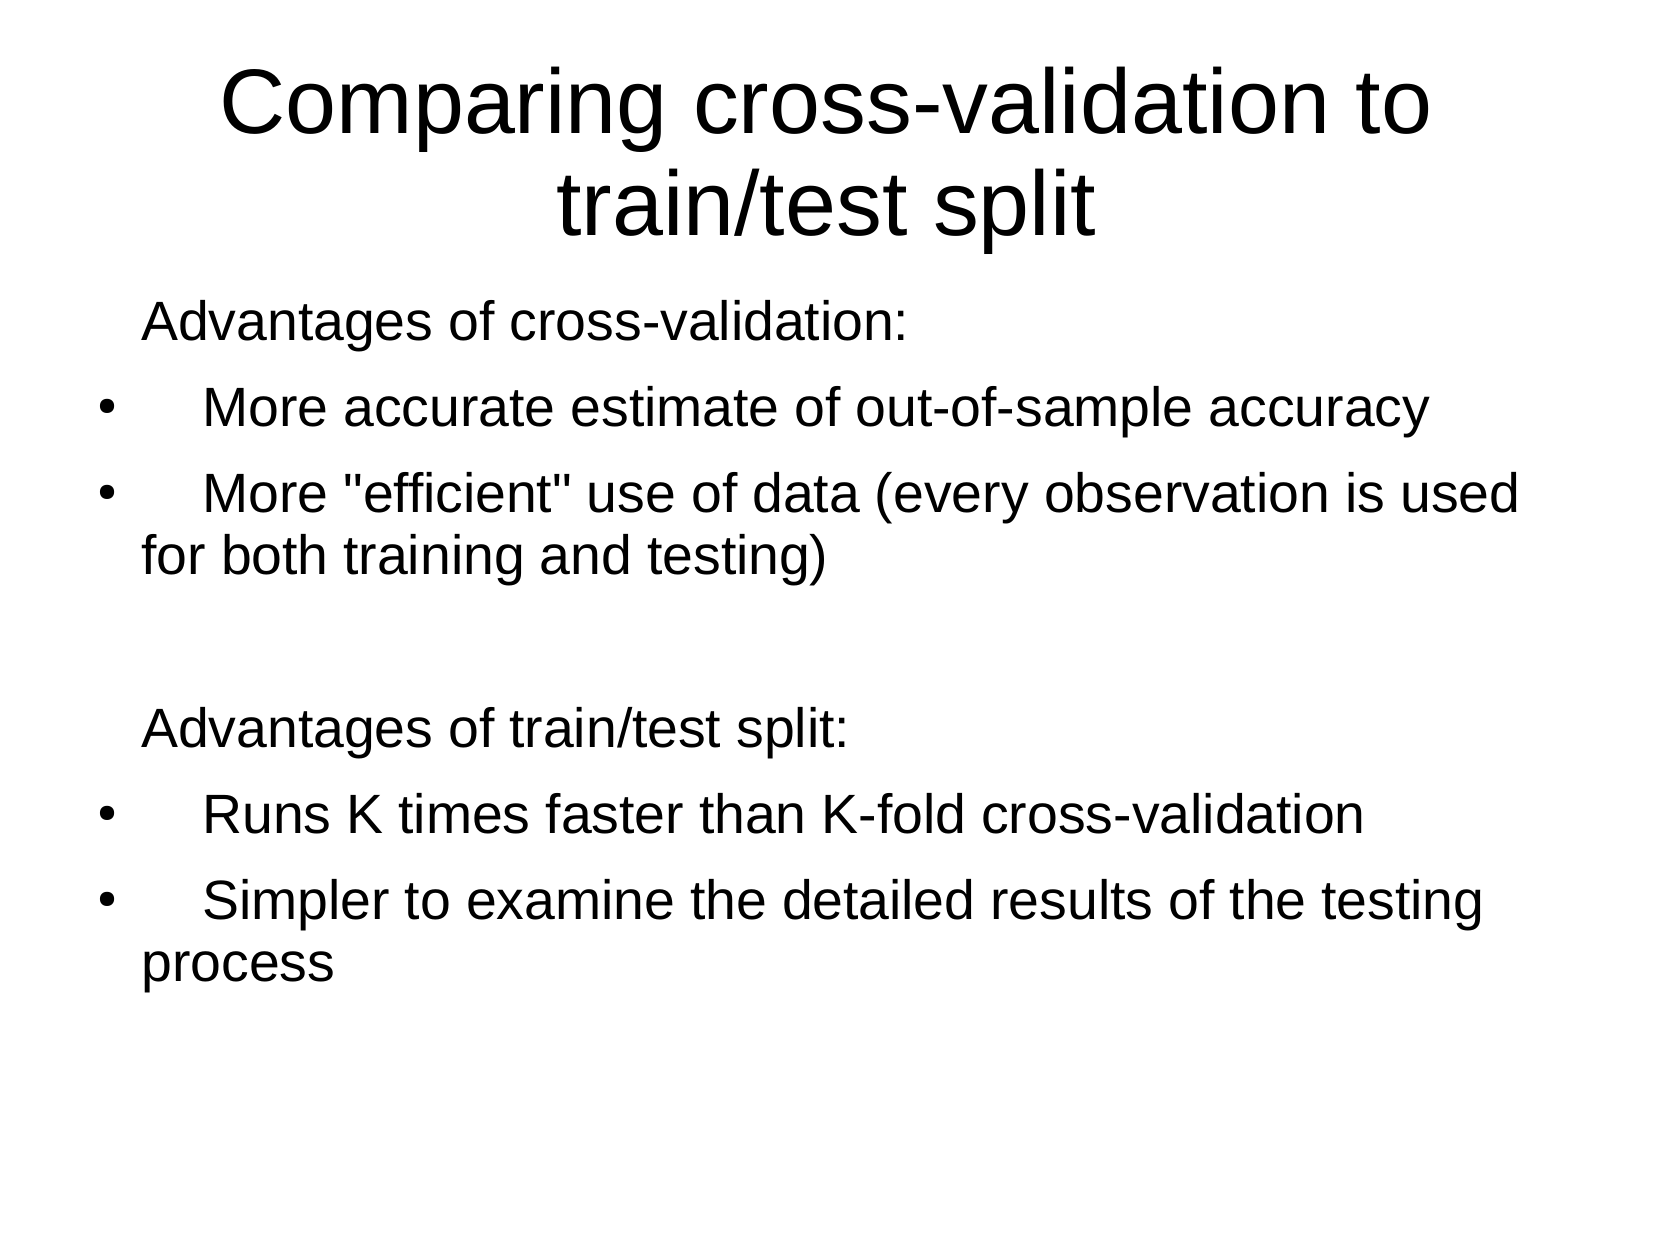

# Comparing cross-validation to train/test split
Advantages of cross-validation:
 More accurate estimate of out-of-sample accuracy
 More "efficient" use of data (every observation is used for both training and testing)
Advantages of train/test split:
 Runs K times faster than K-fold cross-validation
 Simpler to examine the detailed results of the testing 		process